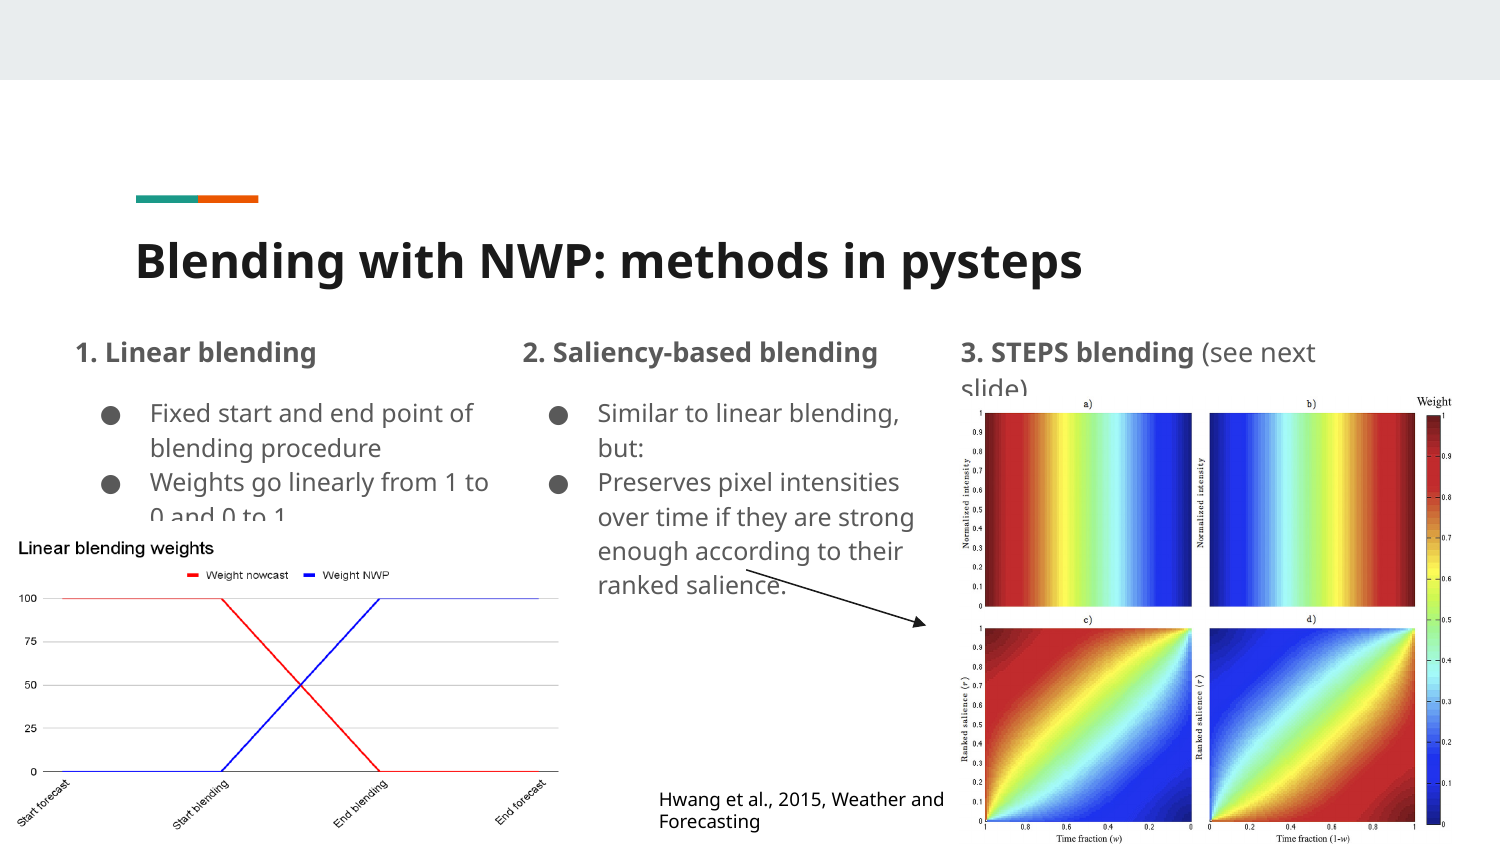

# Blending with NWP: methods in pysteps
1. Linear blending
Fixed start and end point of blending procedure
Weights go linearly from 1 to 0 and 0 to 1.
2. Saliency-based blending
Similar to linear blending, but:
Preserves pixel intensities over time if they are strong enough according to their ranked salience.
3. STEPS blending (see next slide)
Hwang et al., 2015, Weather and Forecasting